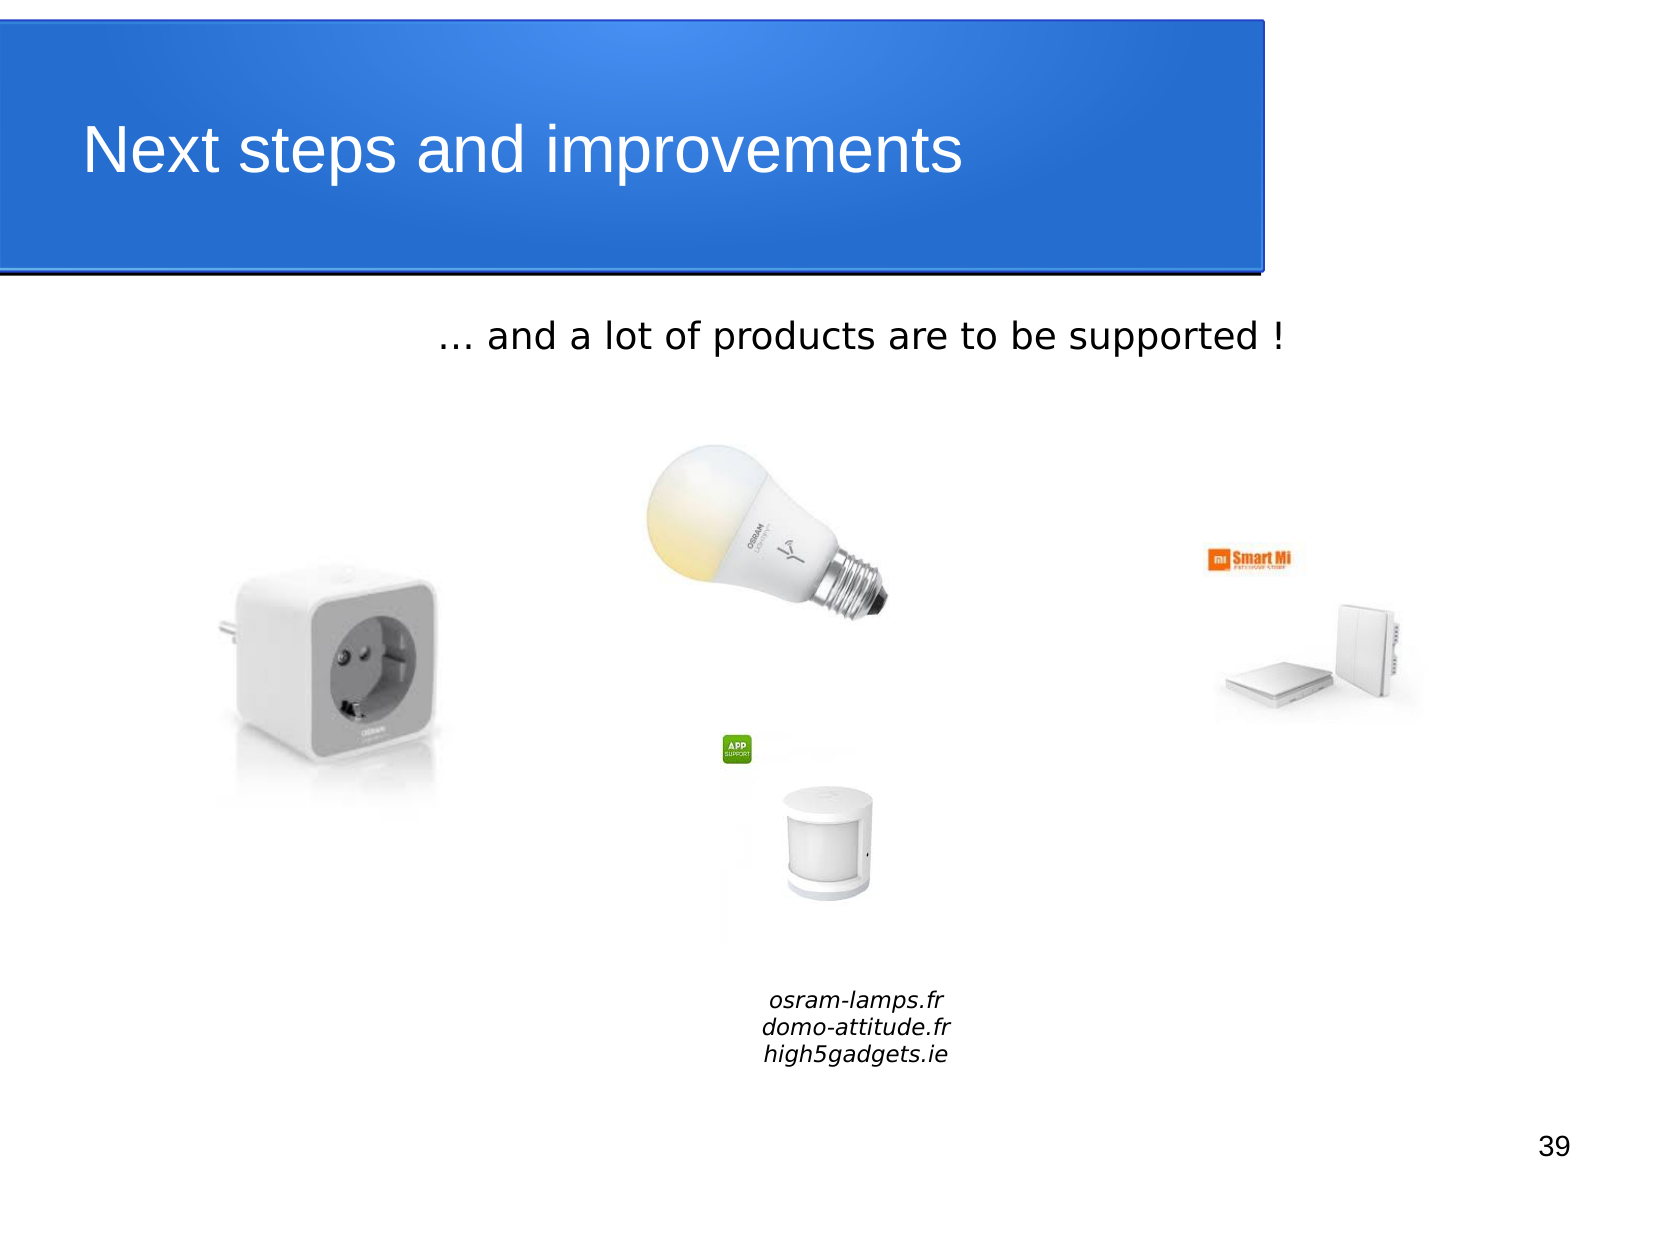

# Next steps and improvements
… and a lot of products are to be supported !
osram-lamps.fr
domo-attitude.fr
high5gadgets.ie
39